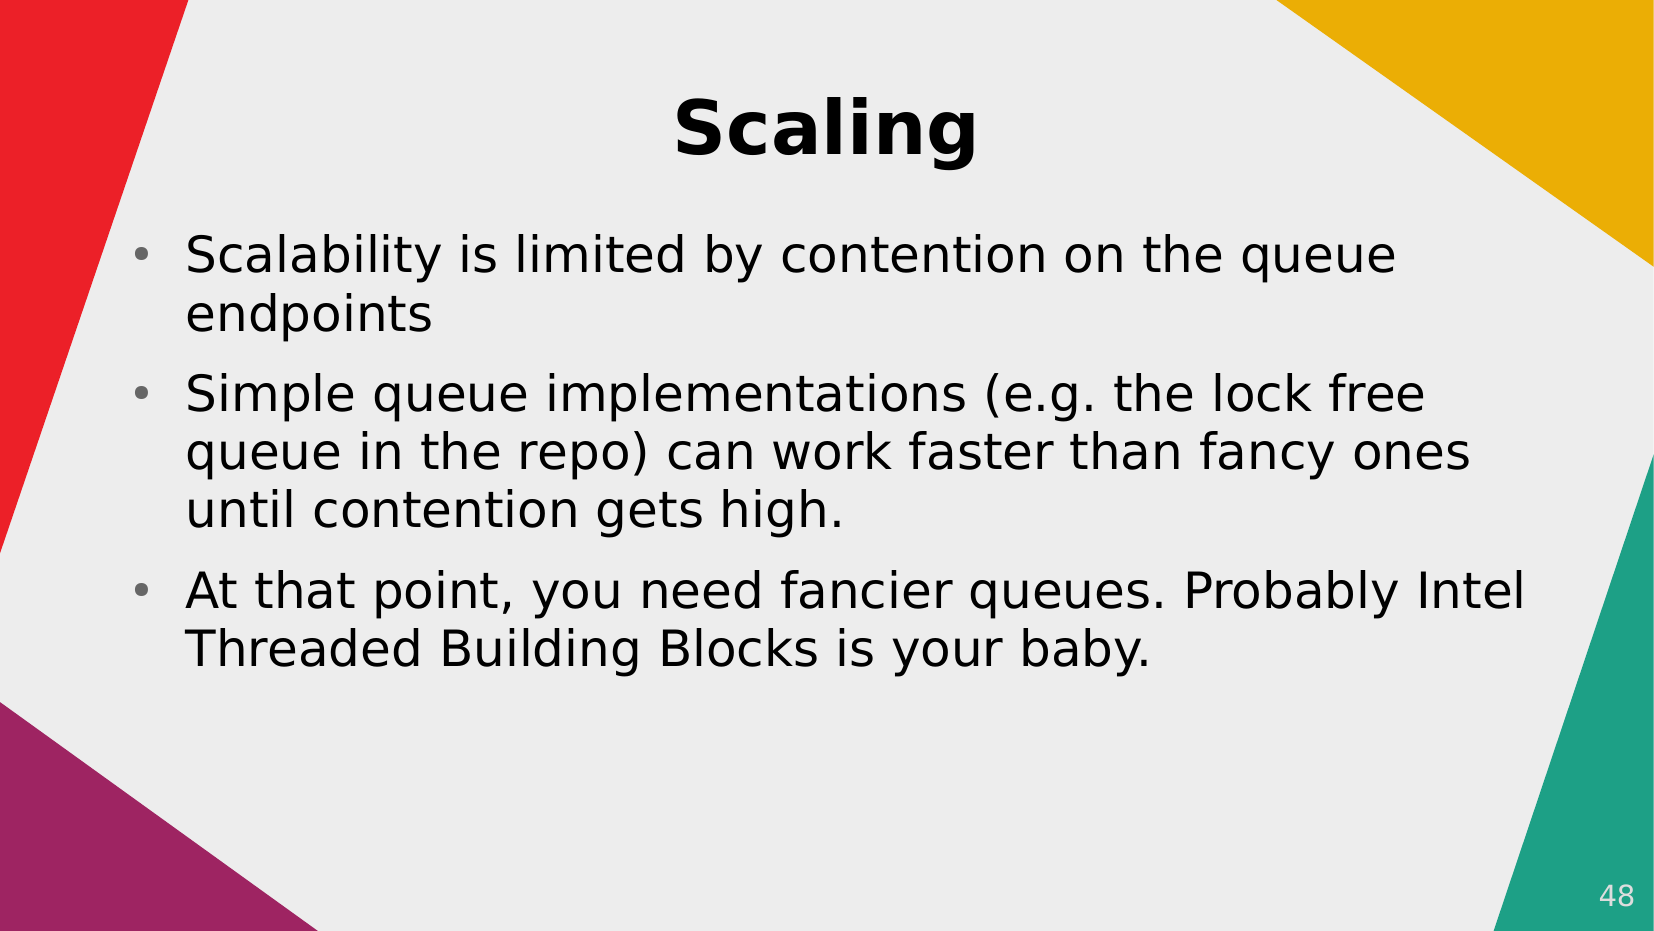

# Scaling
Scalability is limited by contention on the queue endpoints
Simple queue implementations (e.g. the lock free queue in the repo) can work faster than fancy ones until contention gets high.
At that point, you need fancier queues. Probably Intel Threaded Building Blocks is your baby.
48